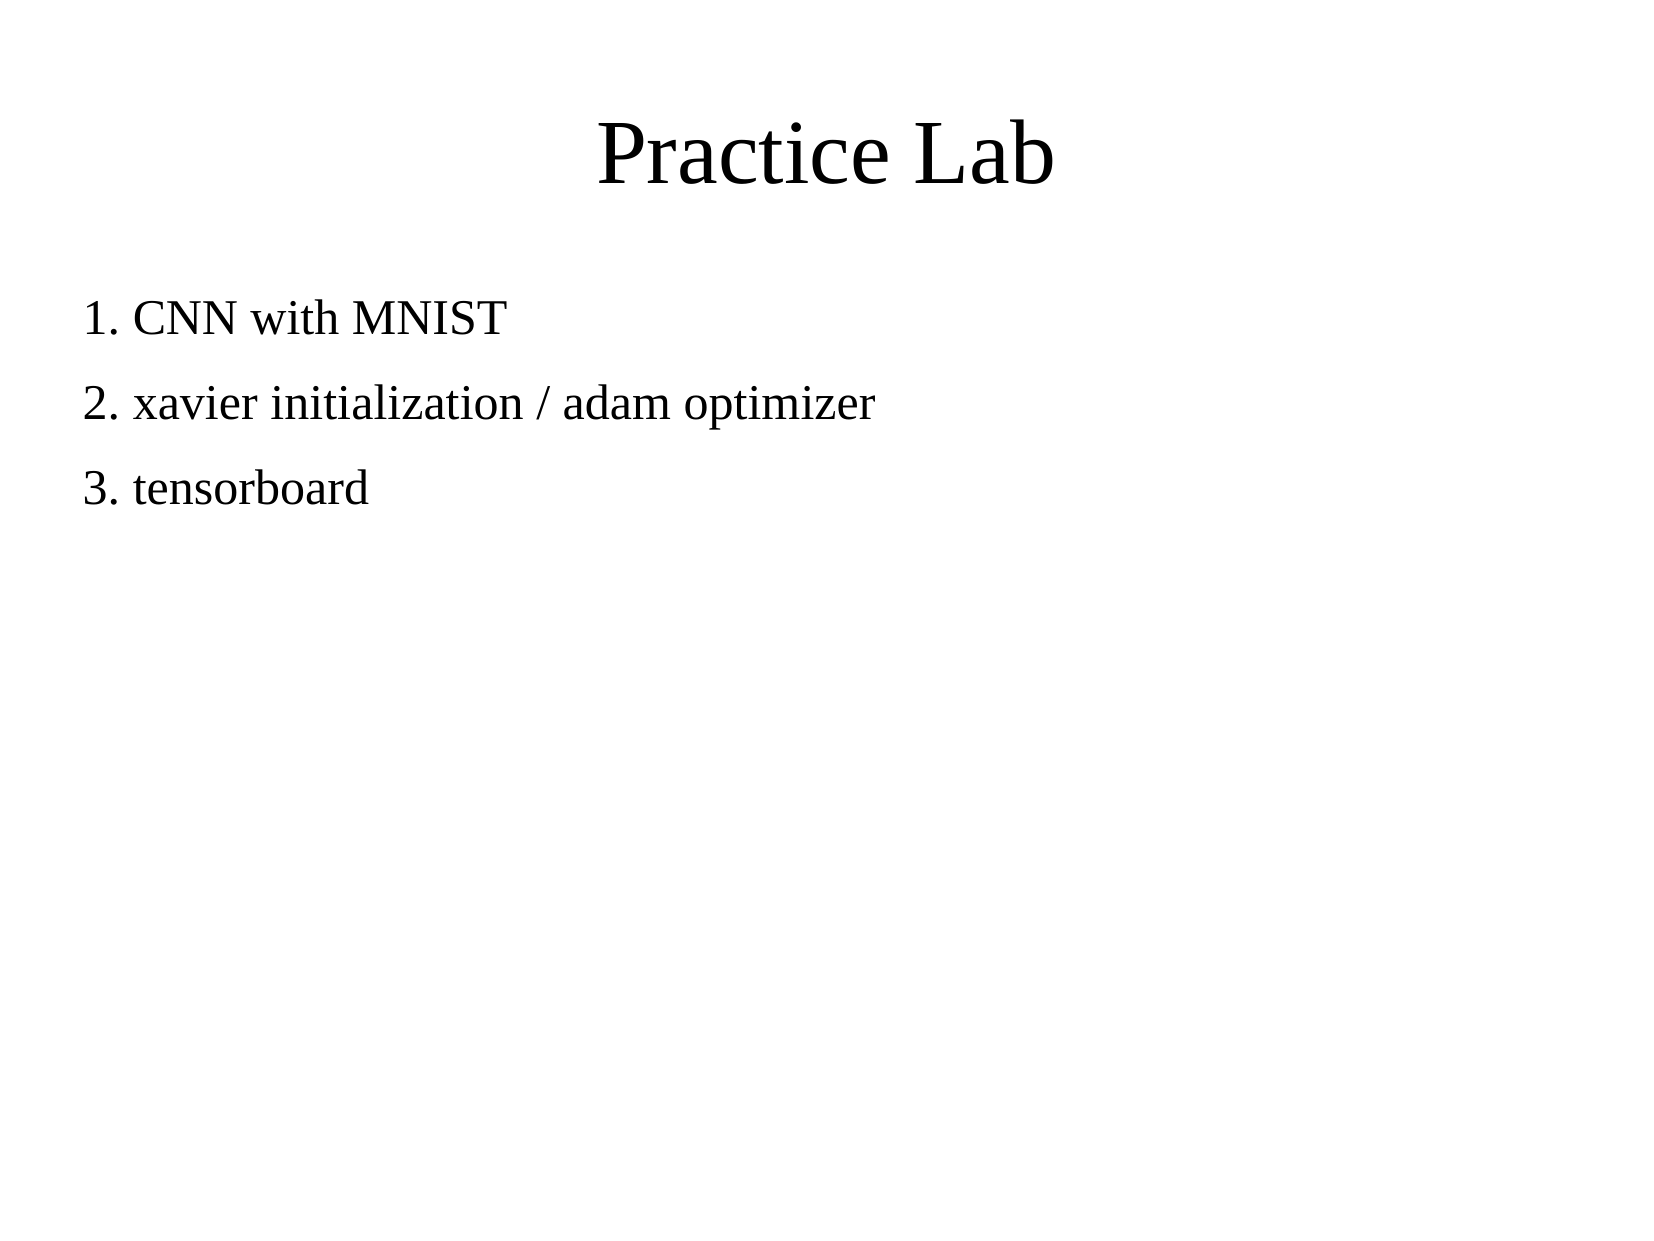

# Practice Lab
1. CNN with MNIST
2. xavier initialization / adam optimizer
3. tensorboard